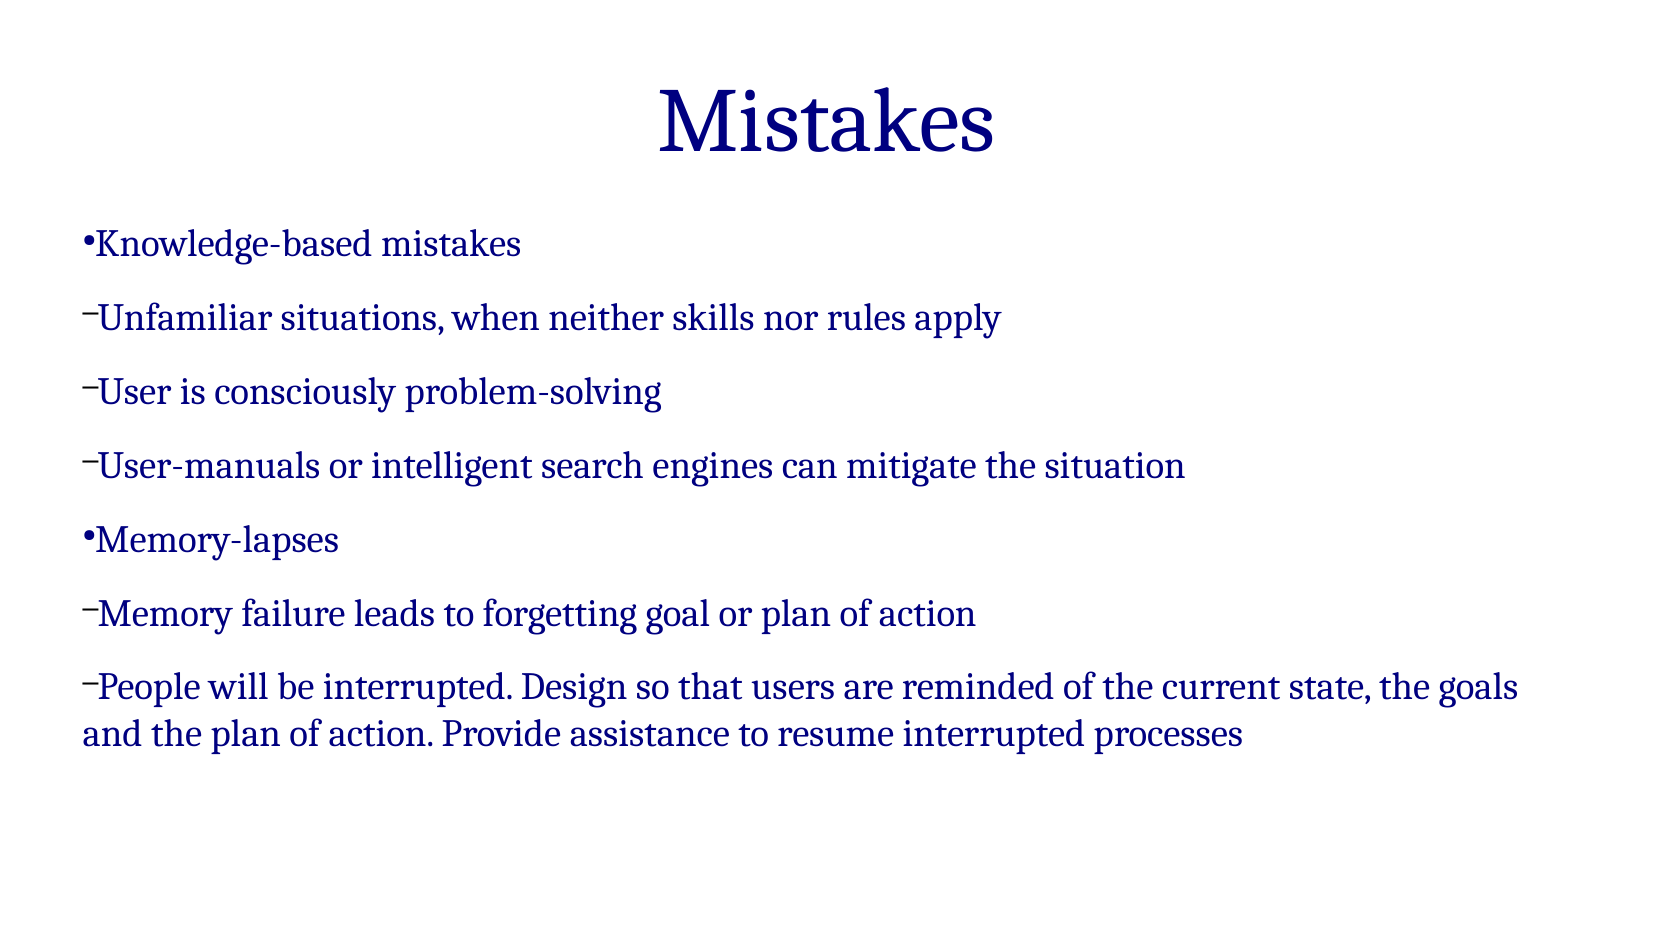

# Mistakes
Knowledge-based mistakes
Unfamiliar situations, when neither skills nor rules apply
User is consciously problem-solving
User-manuals or intelligent search engines can mitigate the situation
Memory-lapses
Memory failure leads to forgetting goal or plan of action
People will be interrupted. Design so that users are reminded of the current state, the goals and the plan of action. Provide assistance to resume interrupted processes